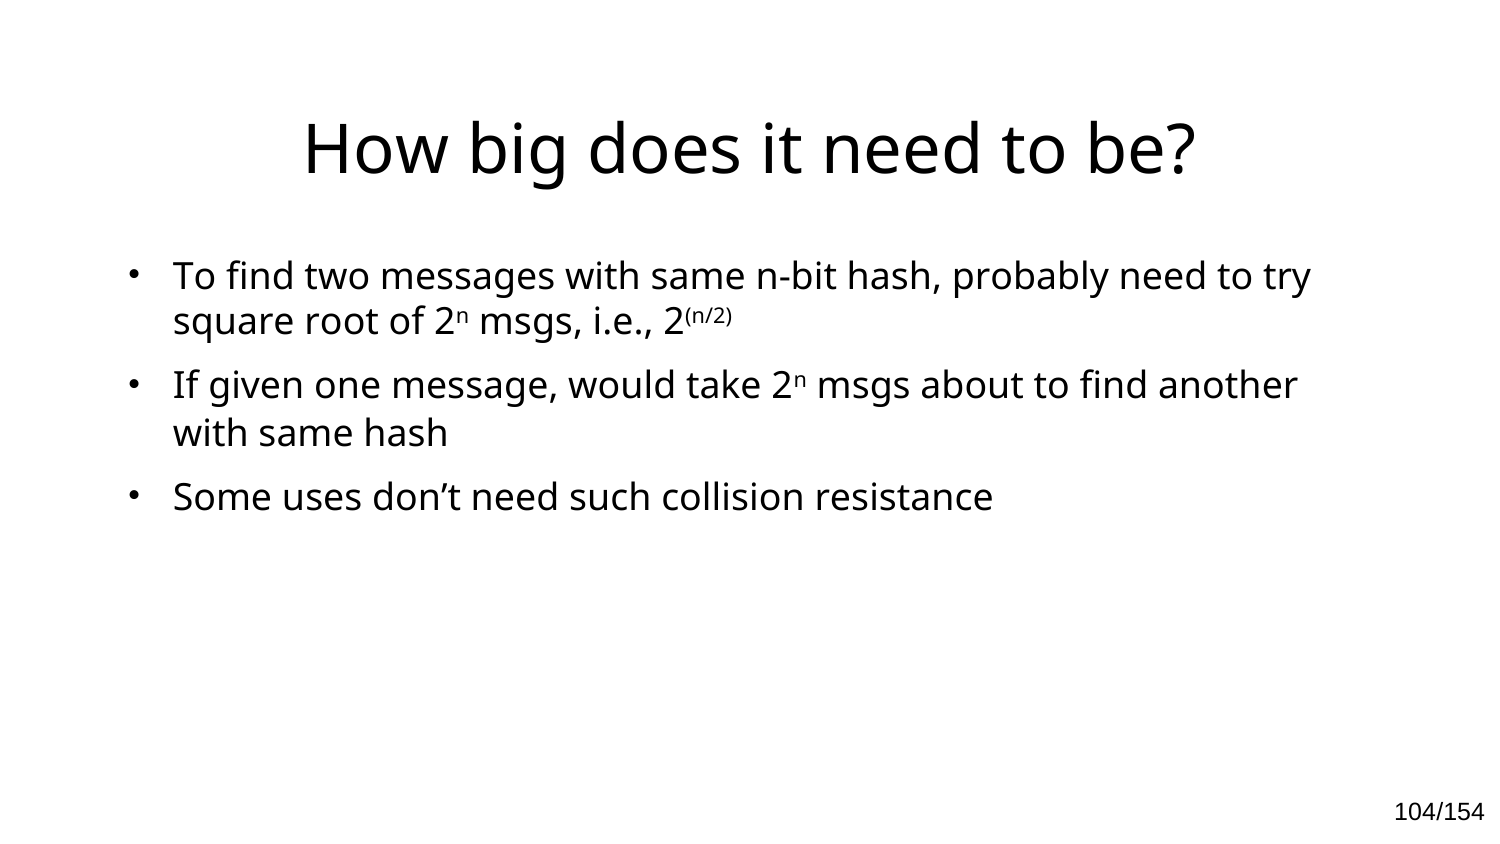

# How big does it need to be?
To find two messages with same n-bit hash, probably need to try square root of 2n msgs, i.e., 2(n/2)
If given one message, would take 2n msgs about to find another with same hash
Some uses don’t need such collision resistance